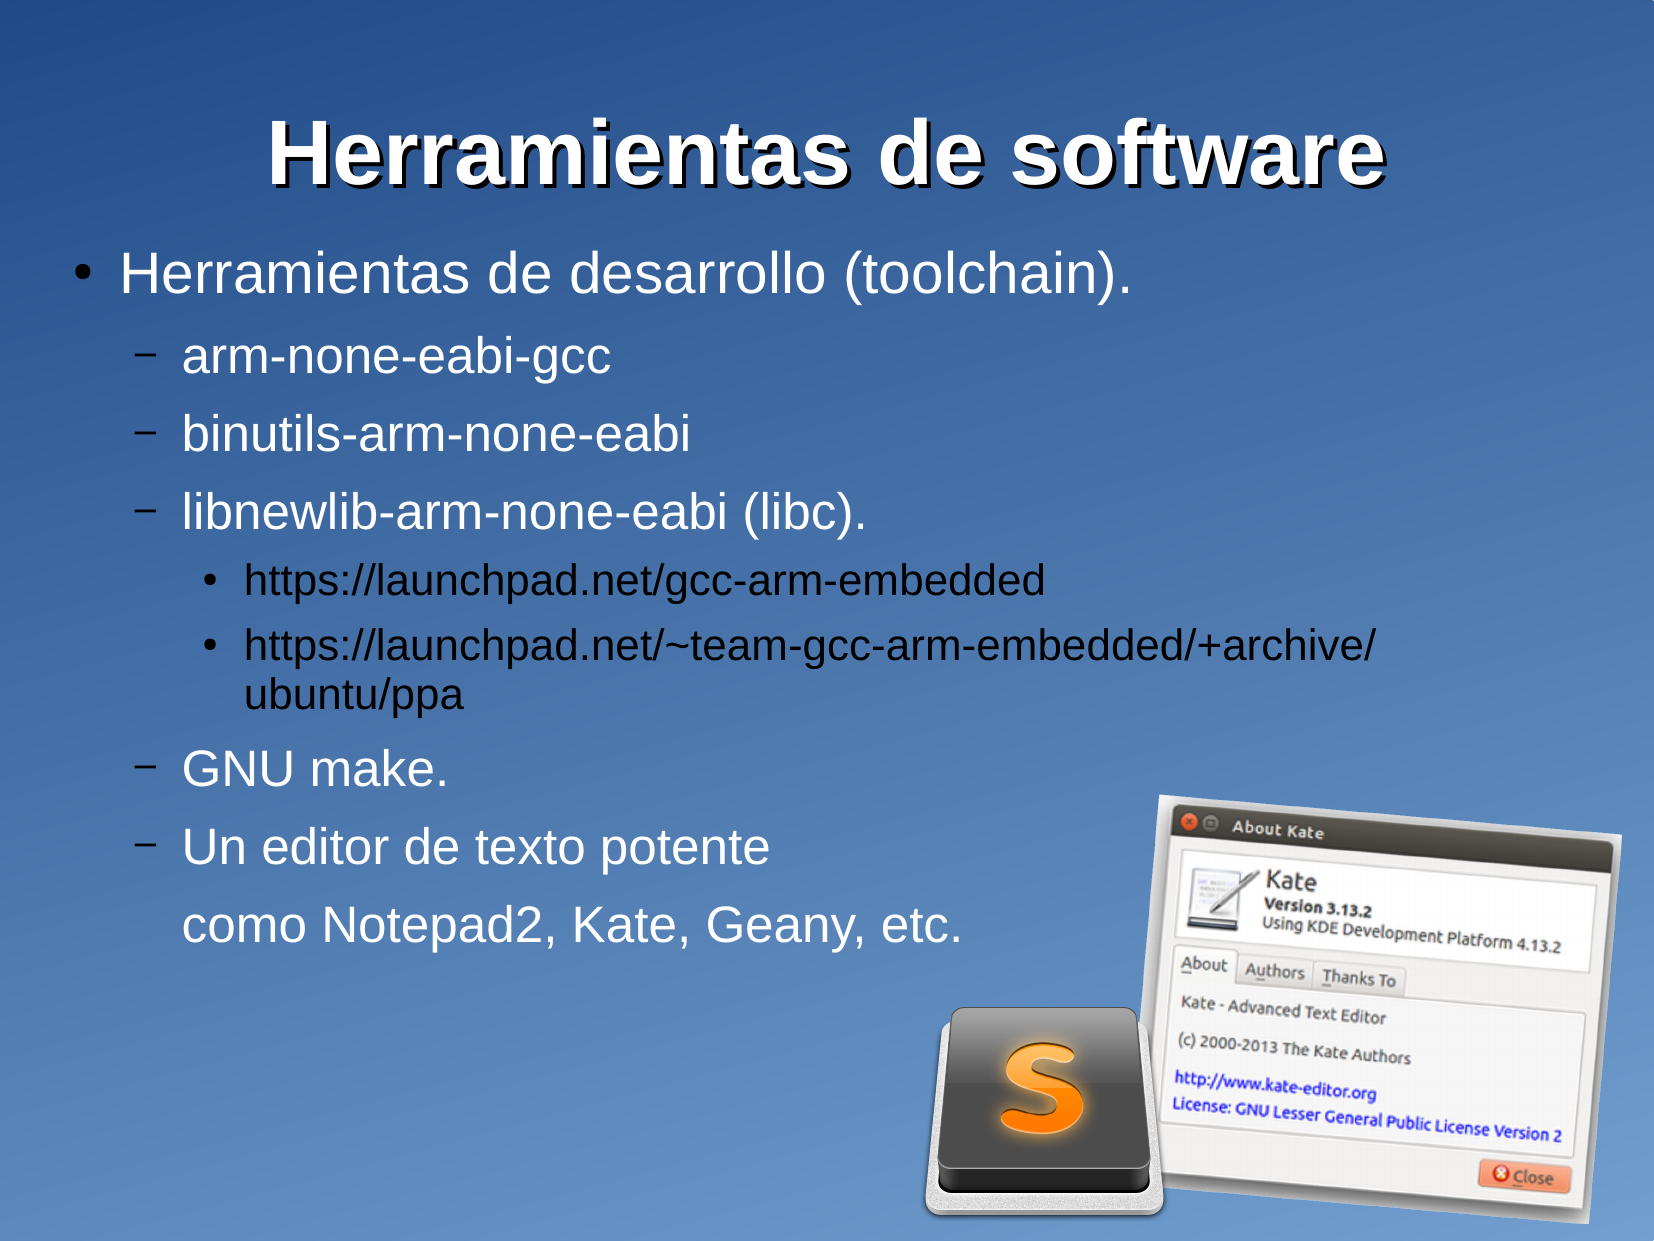

# Herramientas de software
Herramientas de desarrollo (toolchain).
arm-none-eabi-gcc
binutils-arm-none-eabi
libnewlib-arm-none-eabi (libc).
https://launchpad.net/gcc-arm-embedded
https://launchpad.net/~team-gcc-arm-embedded/+archive/ubuntu/ppa
GNU make.
Un editor de texto potente
como Notepad2, Kate, Geany, etc.